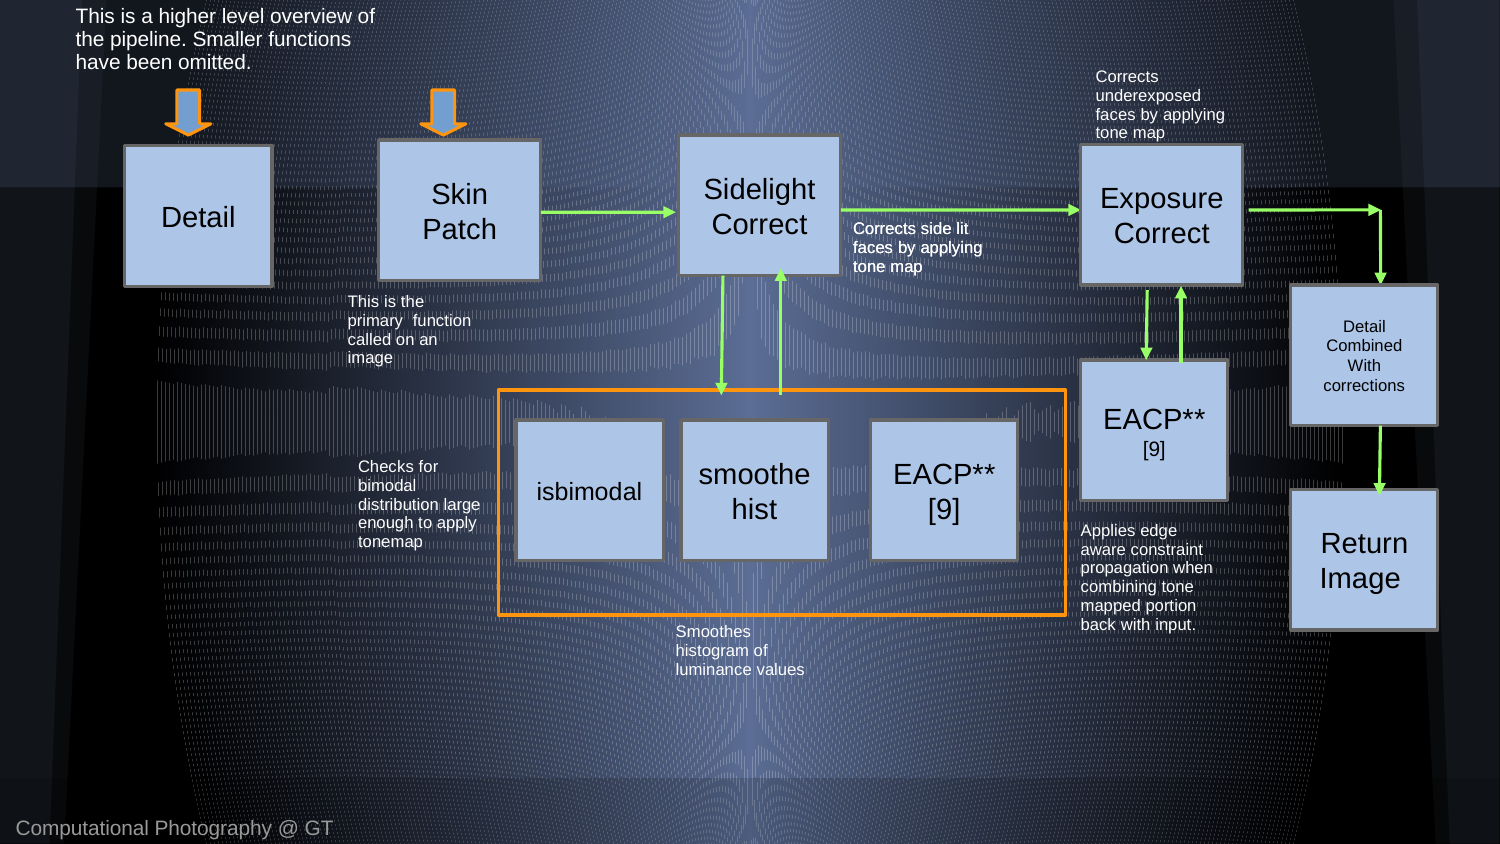

This is a higher level overview of the pipeline. Smaller functions have been omitted.
Corrects underexposed faces by applying tone map
Sidelight Correct
Skin Patch
Exposure Correct
Detail
#
Corrects side lit faces by applying tone map
Corrects side lit faces by applying tone map
This is the primary function called on an image
Detail Combined
With corrections
EACP**
[9]
isbimodal
smoothehist
EACP**
[9]
Checks for bimodal distribution large enough to apply tonemap
Return Image
Applies edge aware constraint propagation when combining tone mapped portion back with input.
Smoothes histogram of luminance values
Computational Photography @ GT